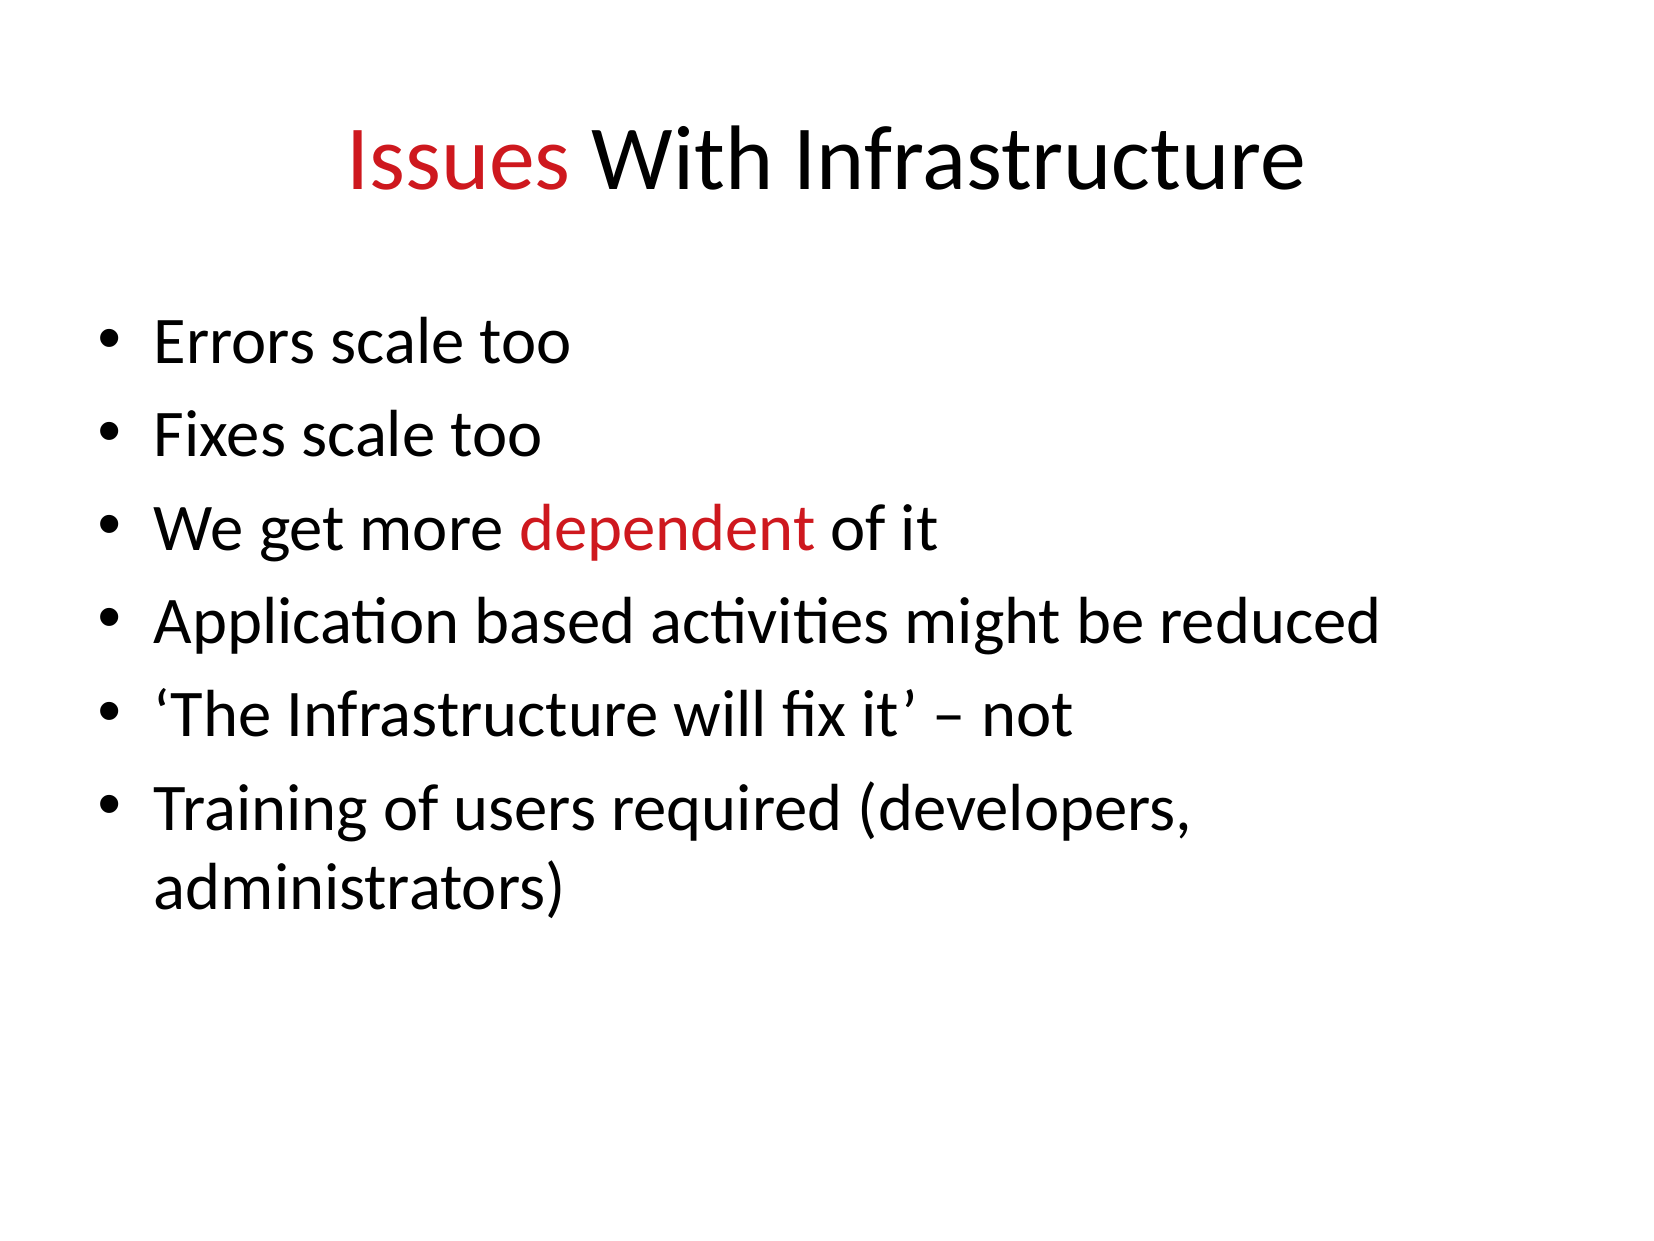

# Issues With Infrastructure
Errors scale too
Fixes scale too
We get more dependent of it
Application based activities might be reduced
‘The Infrastructure will fix it’ – not
Training of users required (developers, administrators)